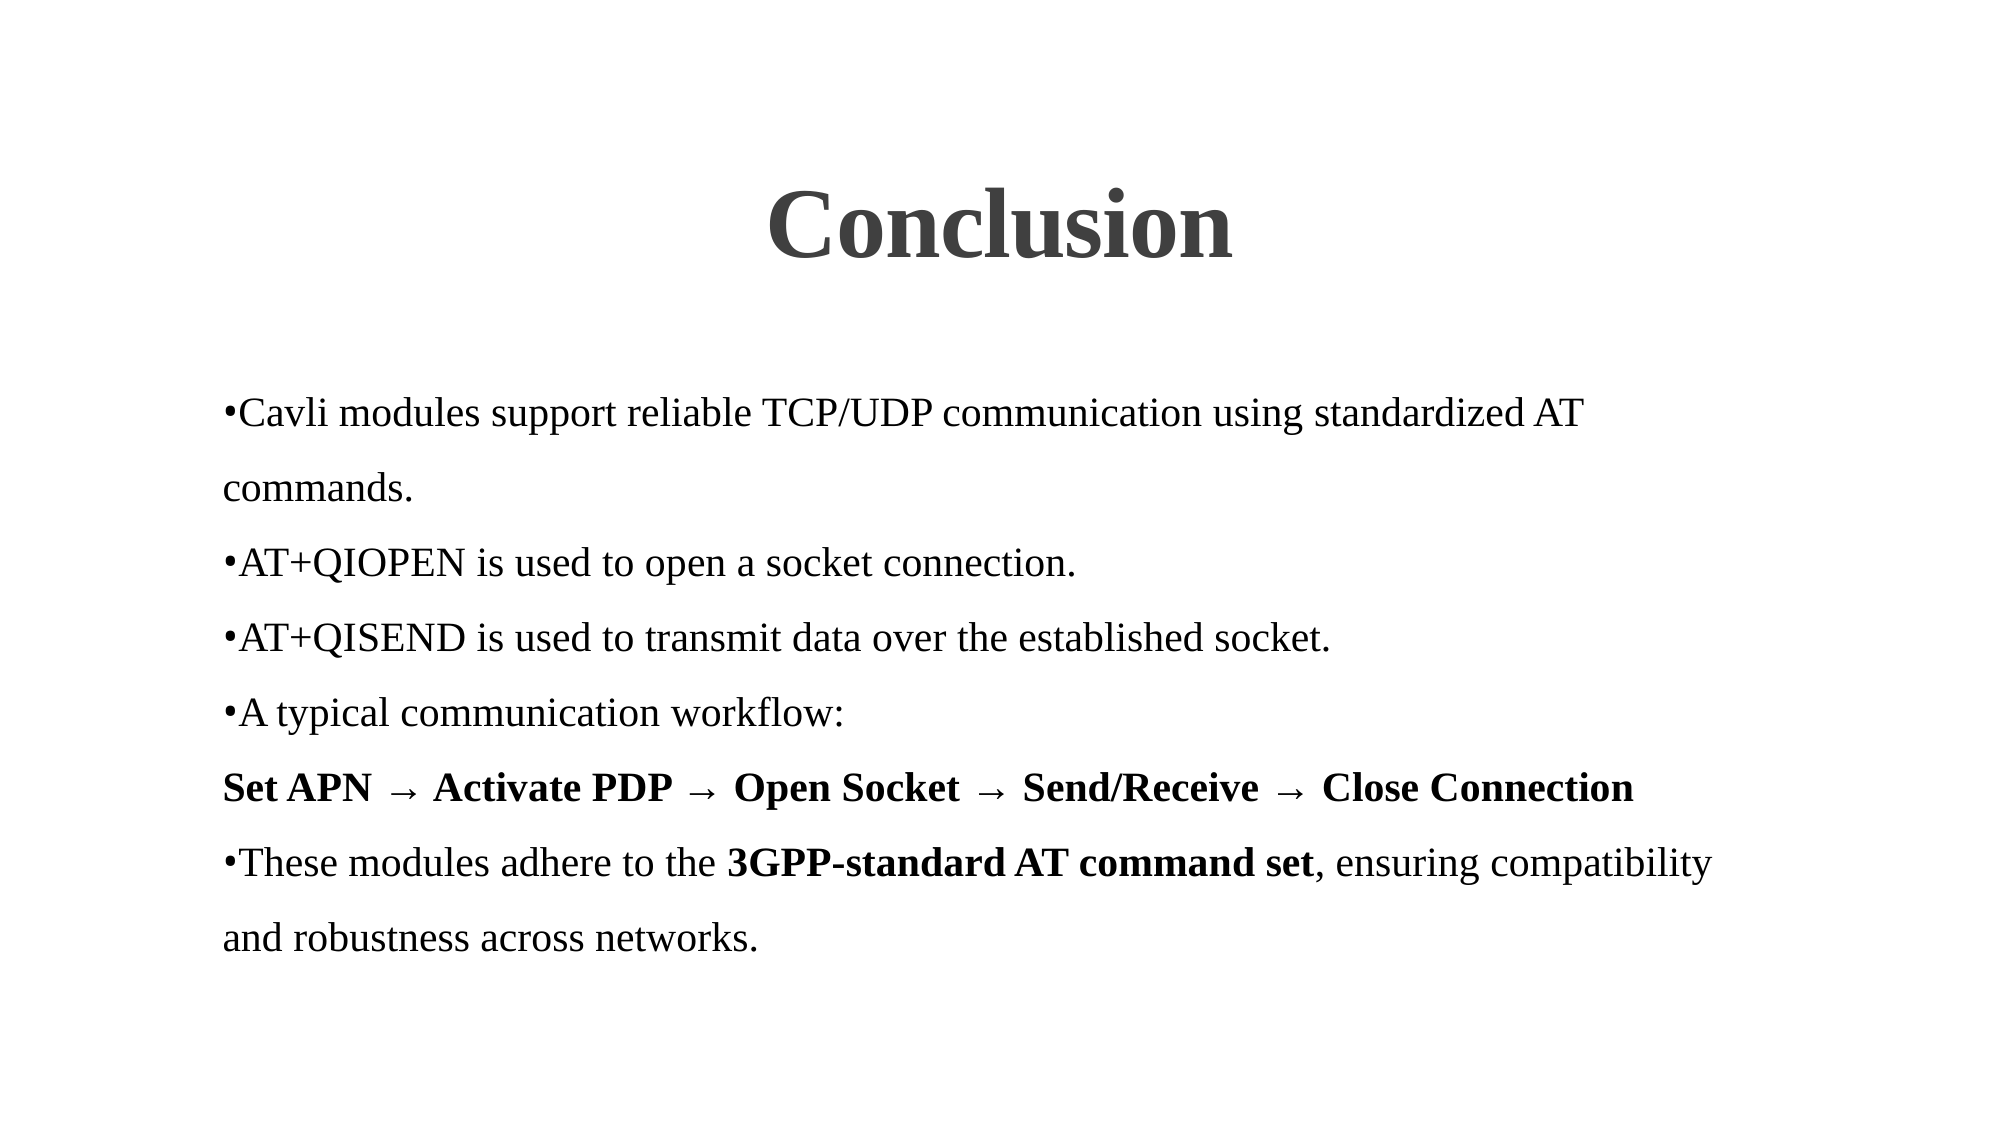

# Conclusion
Cavli modules support reliable TCP/UDP communication using standardized AT commands.
AT+QIOPEN is used to open a socket connection.
AT+QISEND is used to transmit data over the established socket.
A typical communication workflow:
Set APN → Activate PDP → Open Socket → Send/Receive → Close Connection
These modules adhere to the 3GPP-standard AT command set, ensuring compatibility and robustness across networks.